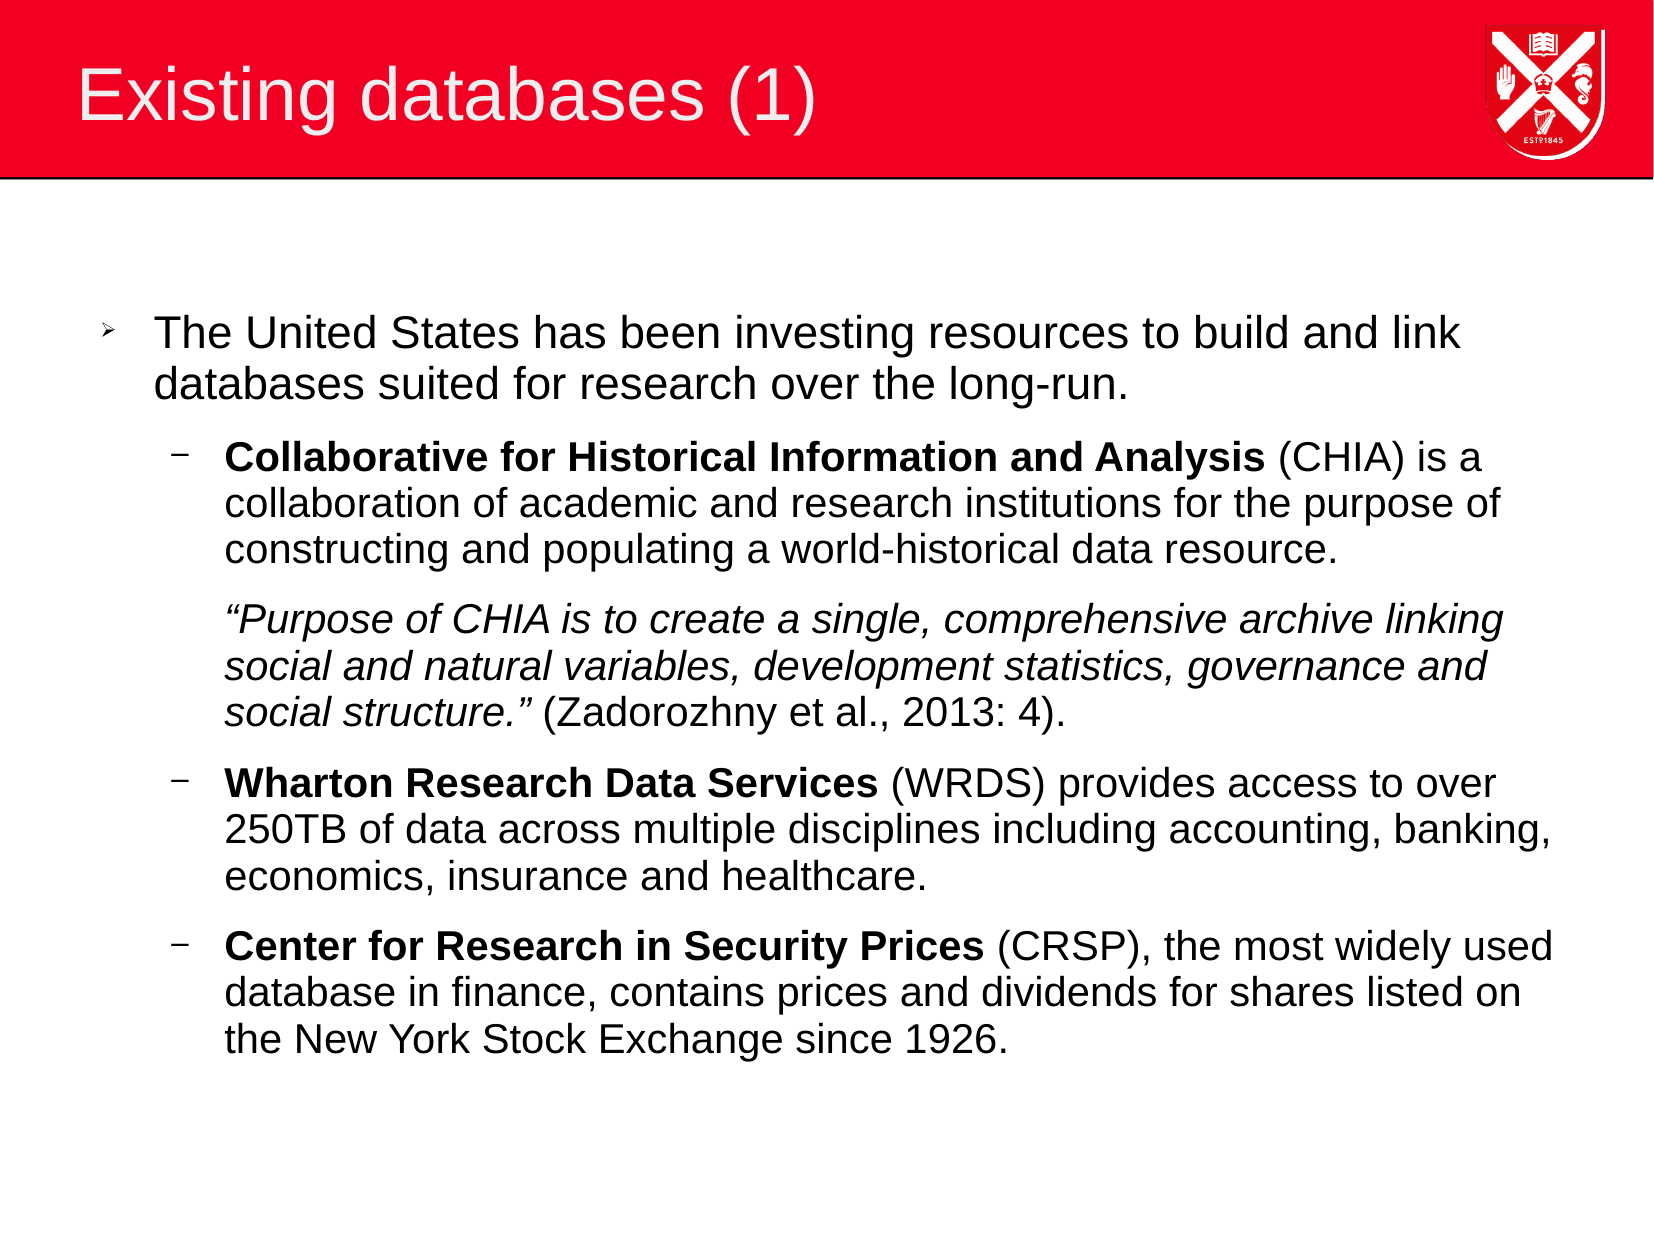

# Existing databases (1)
The United States has been investing resources to build and link databases suited for research over the long-run.
Collaborative for Historical Information and Analysis (CHIA) is a collaboration of academic and research institutions for the purpose of constructing and populating a world-historical data resource.
“Purpose of CHIA is to create a single, comprehensive archive linking social and natural variables, development statistics, governance and social structure.” (Zadorozhny et al., 2013: 4).
Wharton Research Data Services (WRDS) provides access to over 250TB of data across multiple disciplines including accounting, banking, economics, insurance and healthcare.
Center for Research in Security Prices (CRSP), the most widely used database in finance, contains prices and dividends for shares listed on the New York Stock Exchange since 1926.